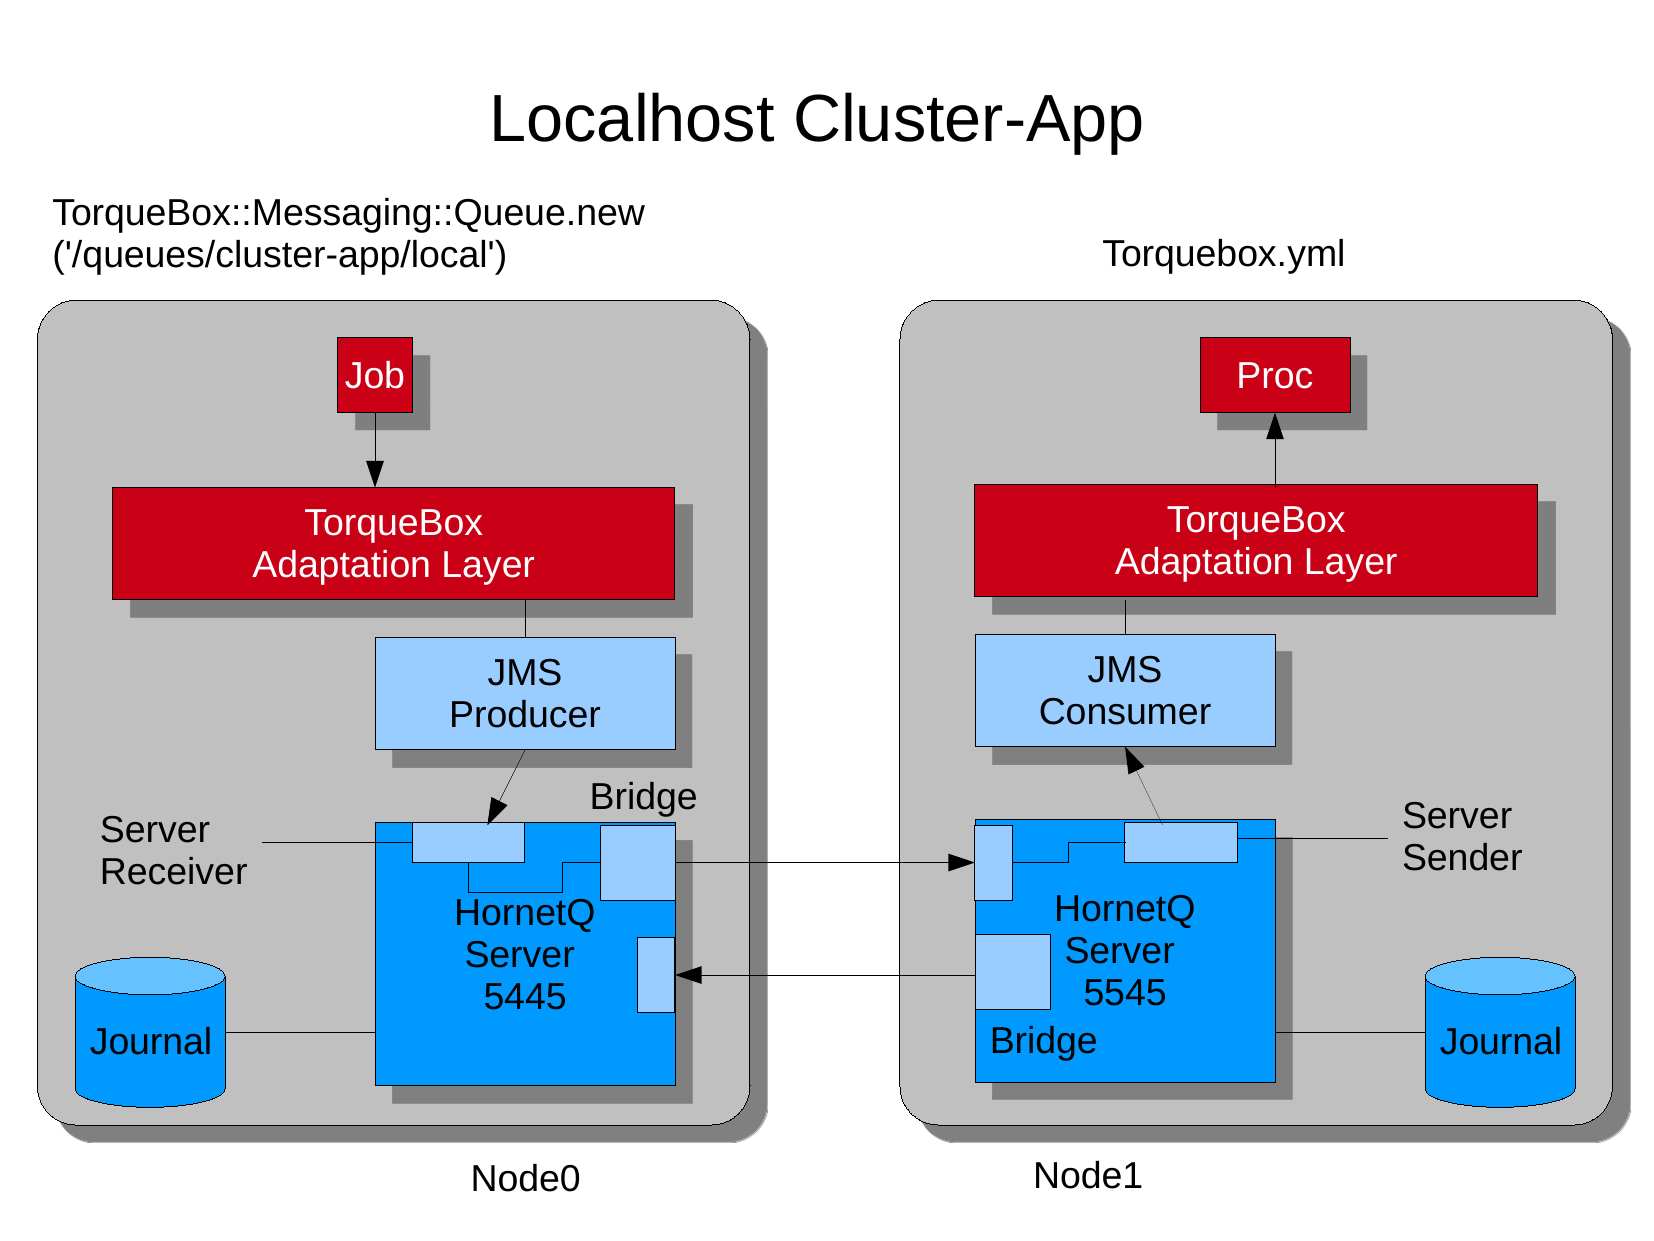

# Localhost Cluster-App
TorqueBox::Messaging::Queue.new
('/queues/cluster-app/local')
Torquebox.yml
Job
Proc
TorqueBox
Adaptation Layer
TorqueBox
Adaptation Layer
JMS
Consumer
JMS
Producer
Bridge
Server
Sender
Server
Receiver
HornetQ
Server
5545
HornetQ
Server
5445
Bridge
Journal
Journal
Node1
Node0